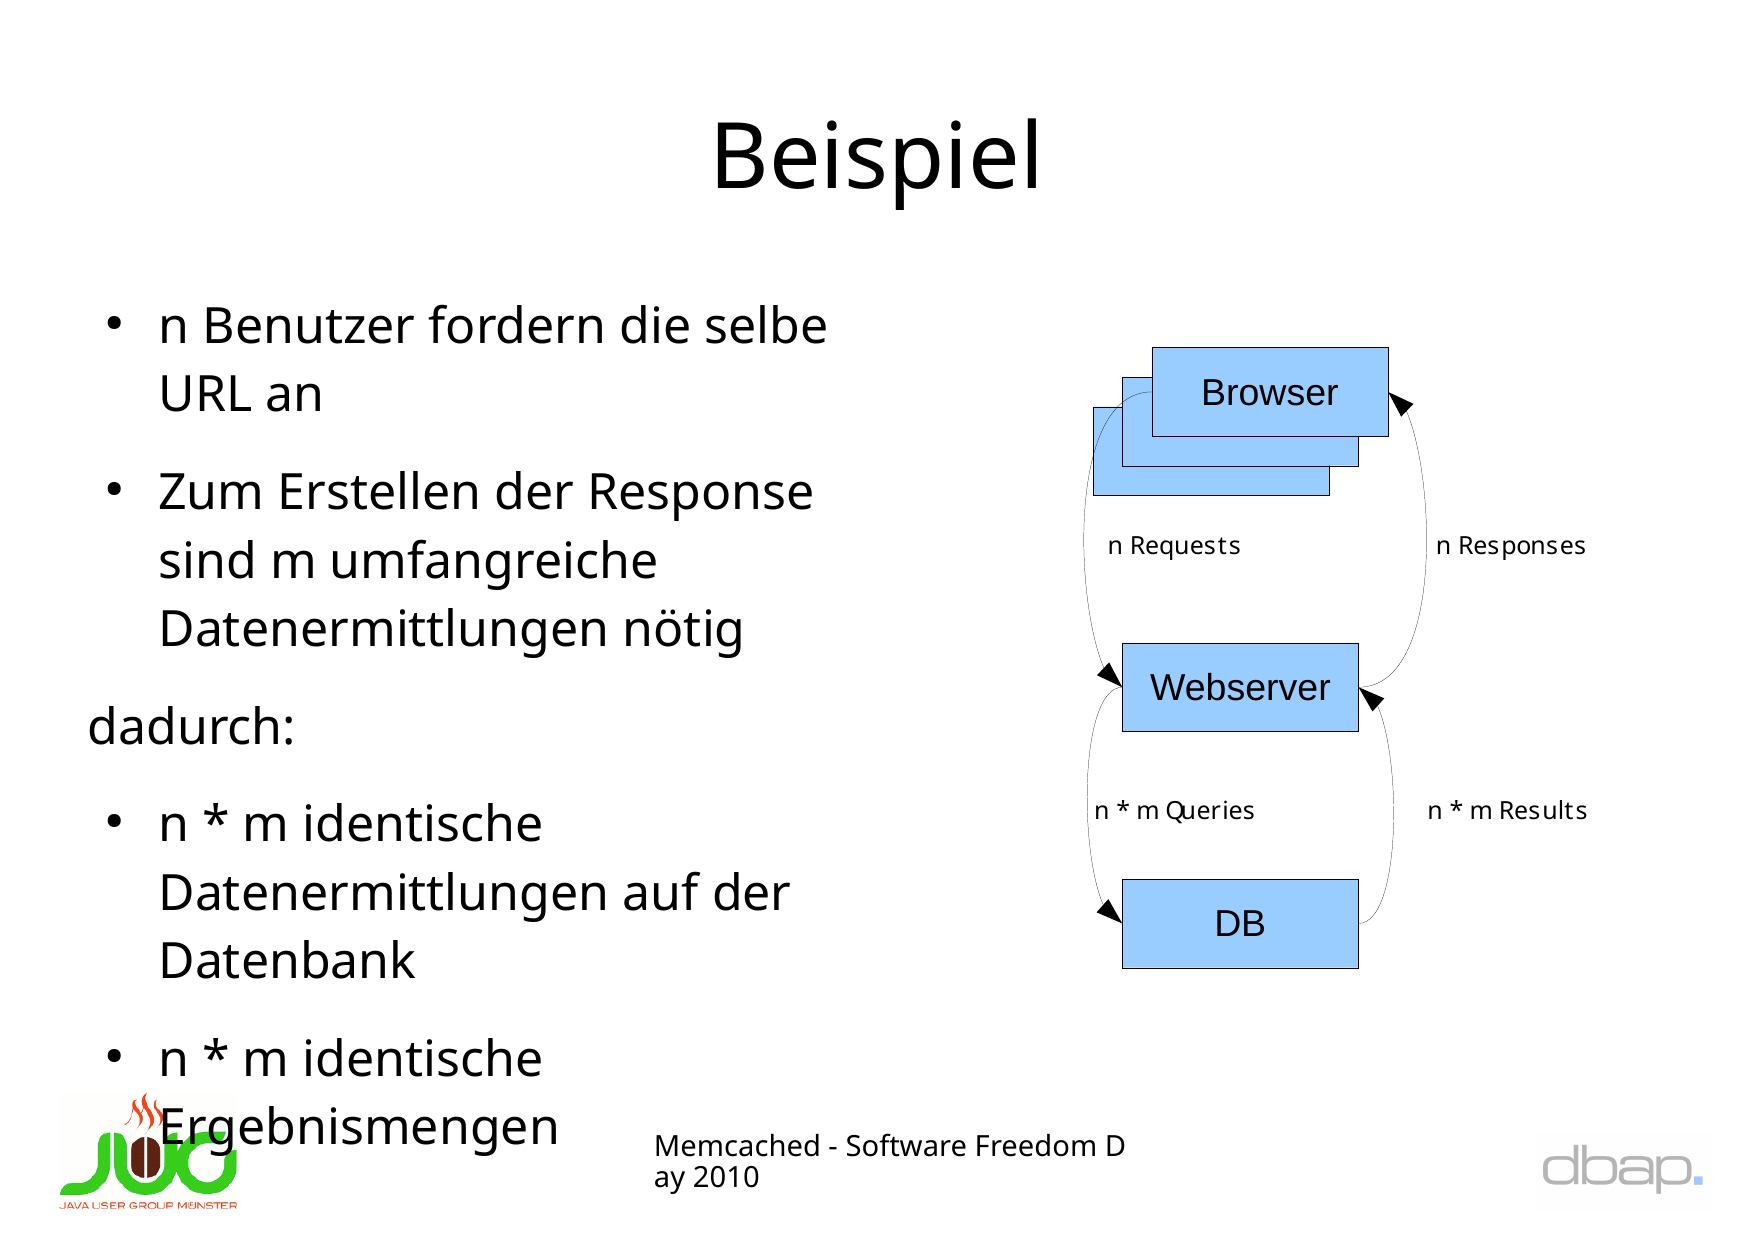

# Beispiel
n Benutzer fordern die selbe URL an
Zum Erstellen der Response sind m umfangreiche Datenermittlungen nötig
dadurch:
n * m identische Datenermittlungen auf der Datenbank
n * m identische Ergebnismengen
Memcached - Software Freedom Day 2010